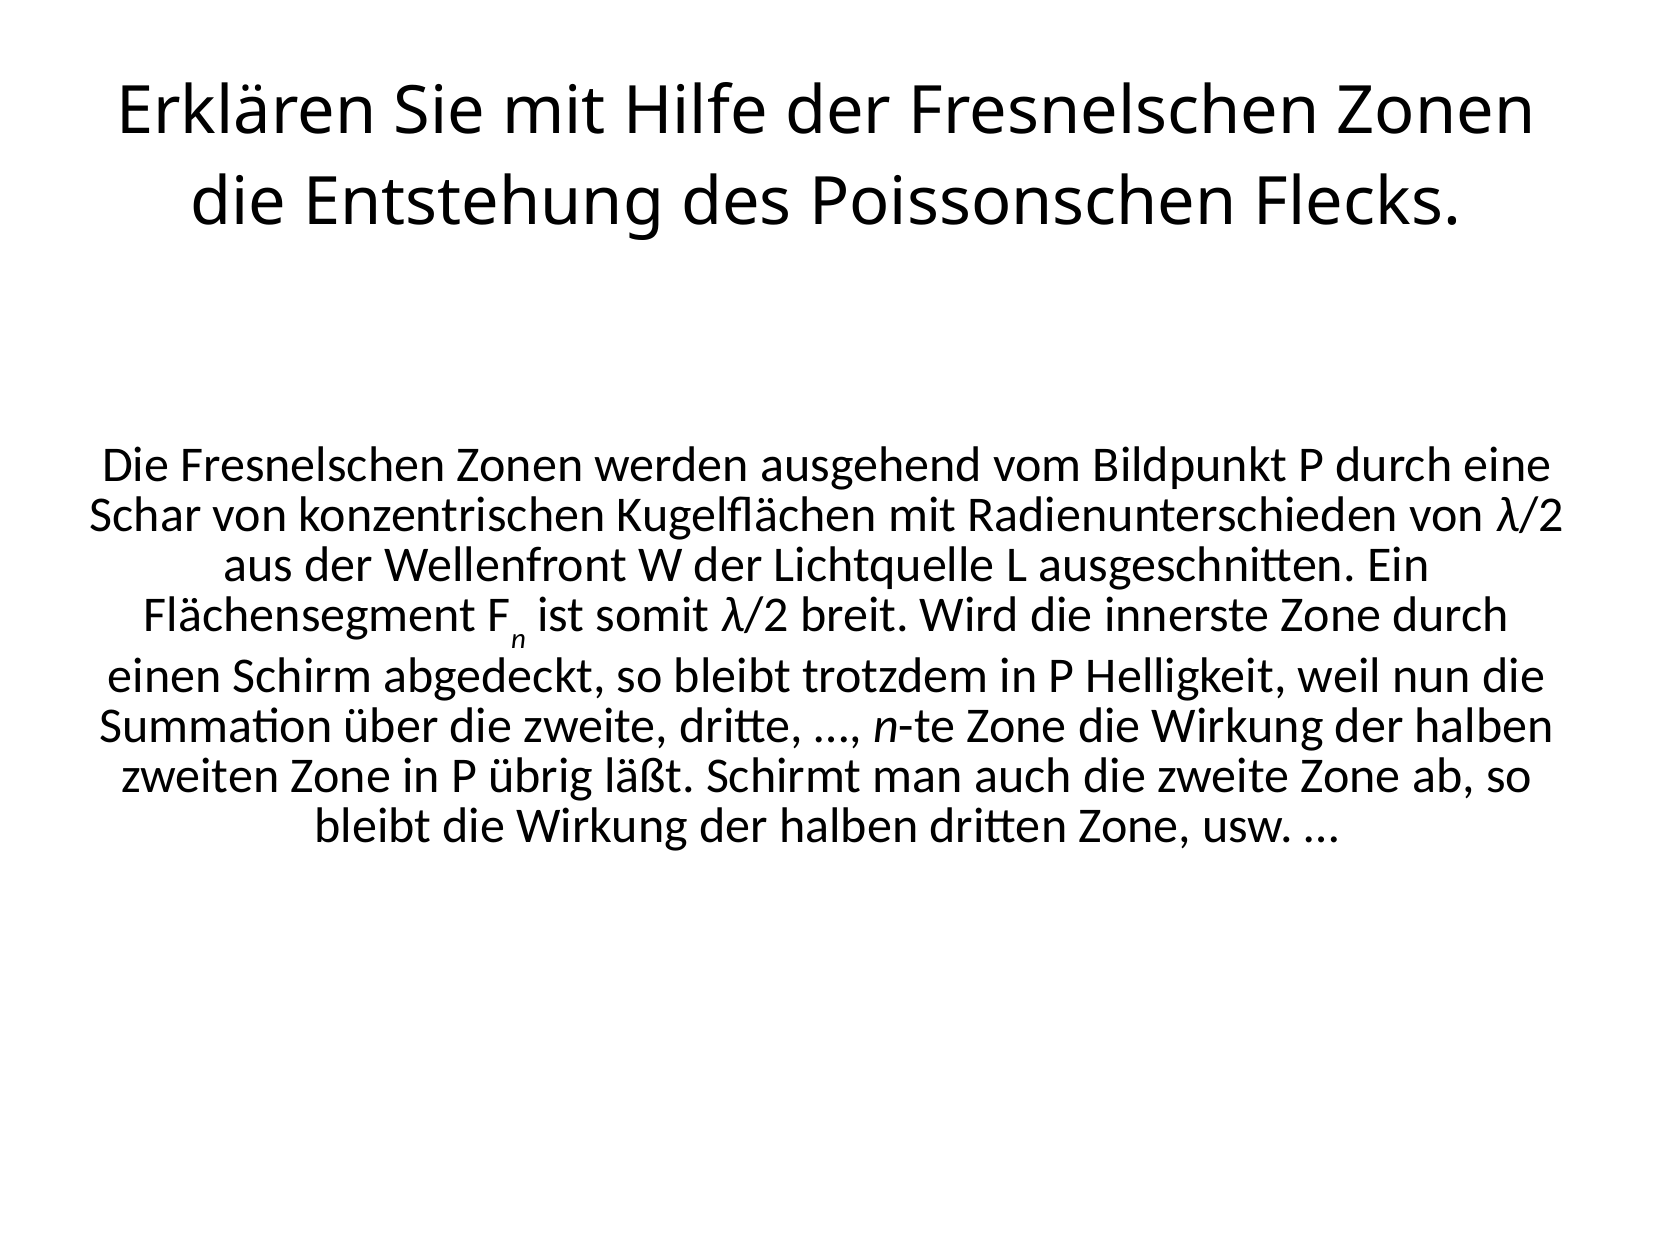

# Erklären Sie mit Hilfe der Fresnelschen Zonen die Entstehung des Poissonschen Flecks.
Die Fresnelschen Zonen werden ausgehend vom Bildpunkt P durch eine Schar von konzentrischen Kugelflächen mit Radienunterschieden von λ/2 aus der Wellenfront W der Lichtquelle L ausgeschnitten. Ein Flächensegment Fn ist somit λ/2 breit. Wird die innerste Zone durch einen Schirm abgedeckt, so bleibt trotzdem in P Helligkeit, weil nun die Summation über die zweite, dritte, …, n-te Zone die Wirkung der halben zweiten Zone in P übrig läßt. Schirmt man auch die zweite Zone ab, so bleibt die Wirkung der halben dritten Zone, usw. …